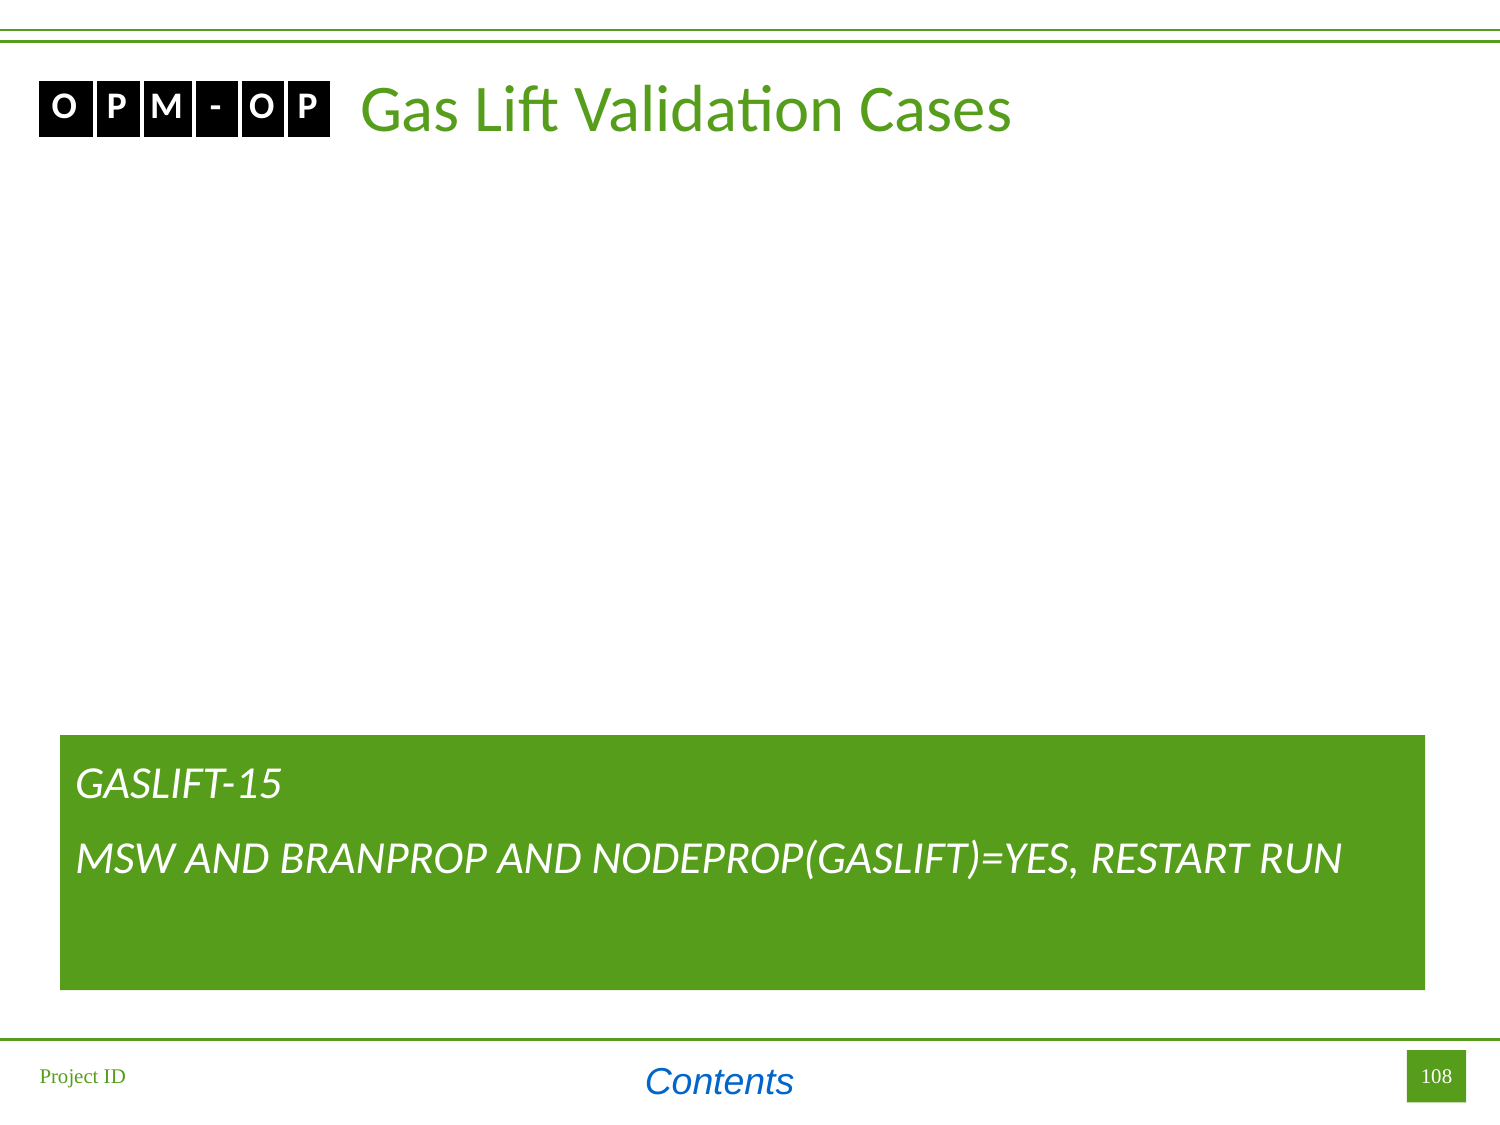

# Gas Lift Validation Cases
GASLIFT-15
MSW and BRANPROP and NODEPROP(GASLIFT)=YES, RESTART run
Project ID
108